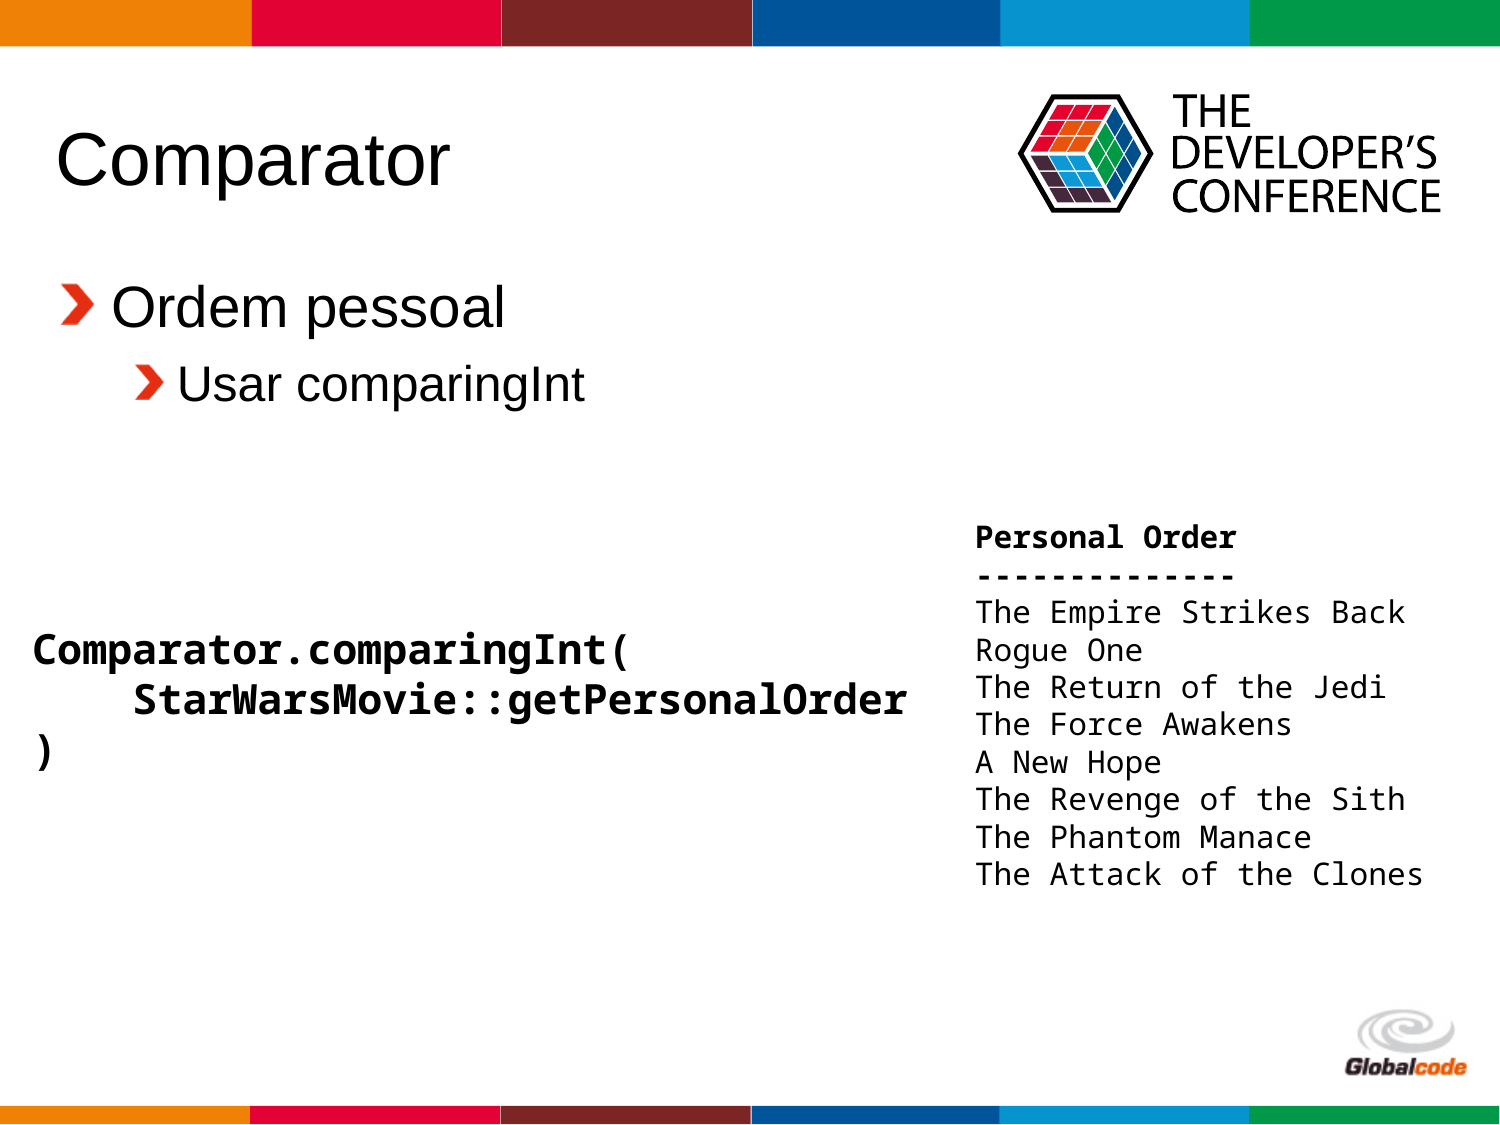

# Comparator
Ordem pessoal
Usar comparingInt
Personal Order
--------------
The Empire Strikes Back
Rogue One
The Return of the Jedi
The Force Awakens
A New Hope
The Revenge of the Sith
The Phantom Manace
The Attack of the Clones
Comparator.comparingInt(
 StarWarsMovie::getPersonalOrder
)